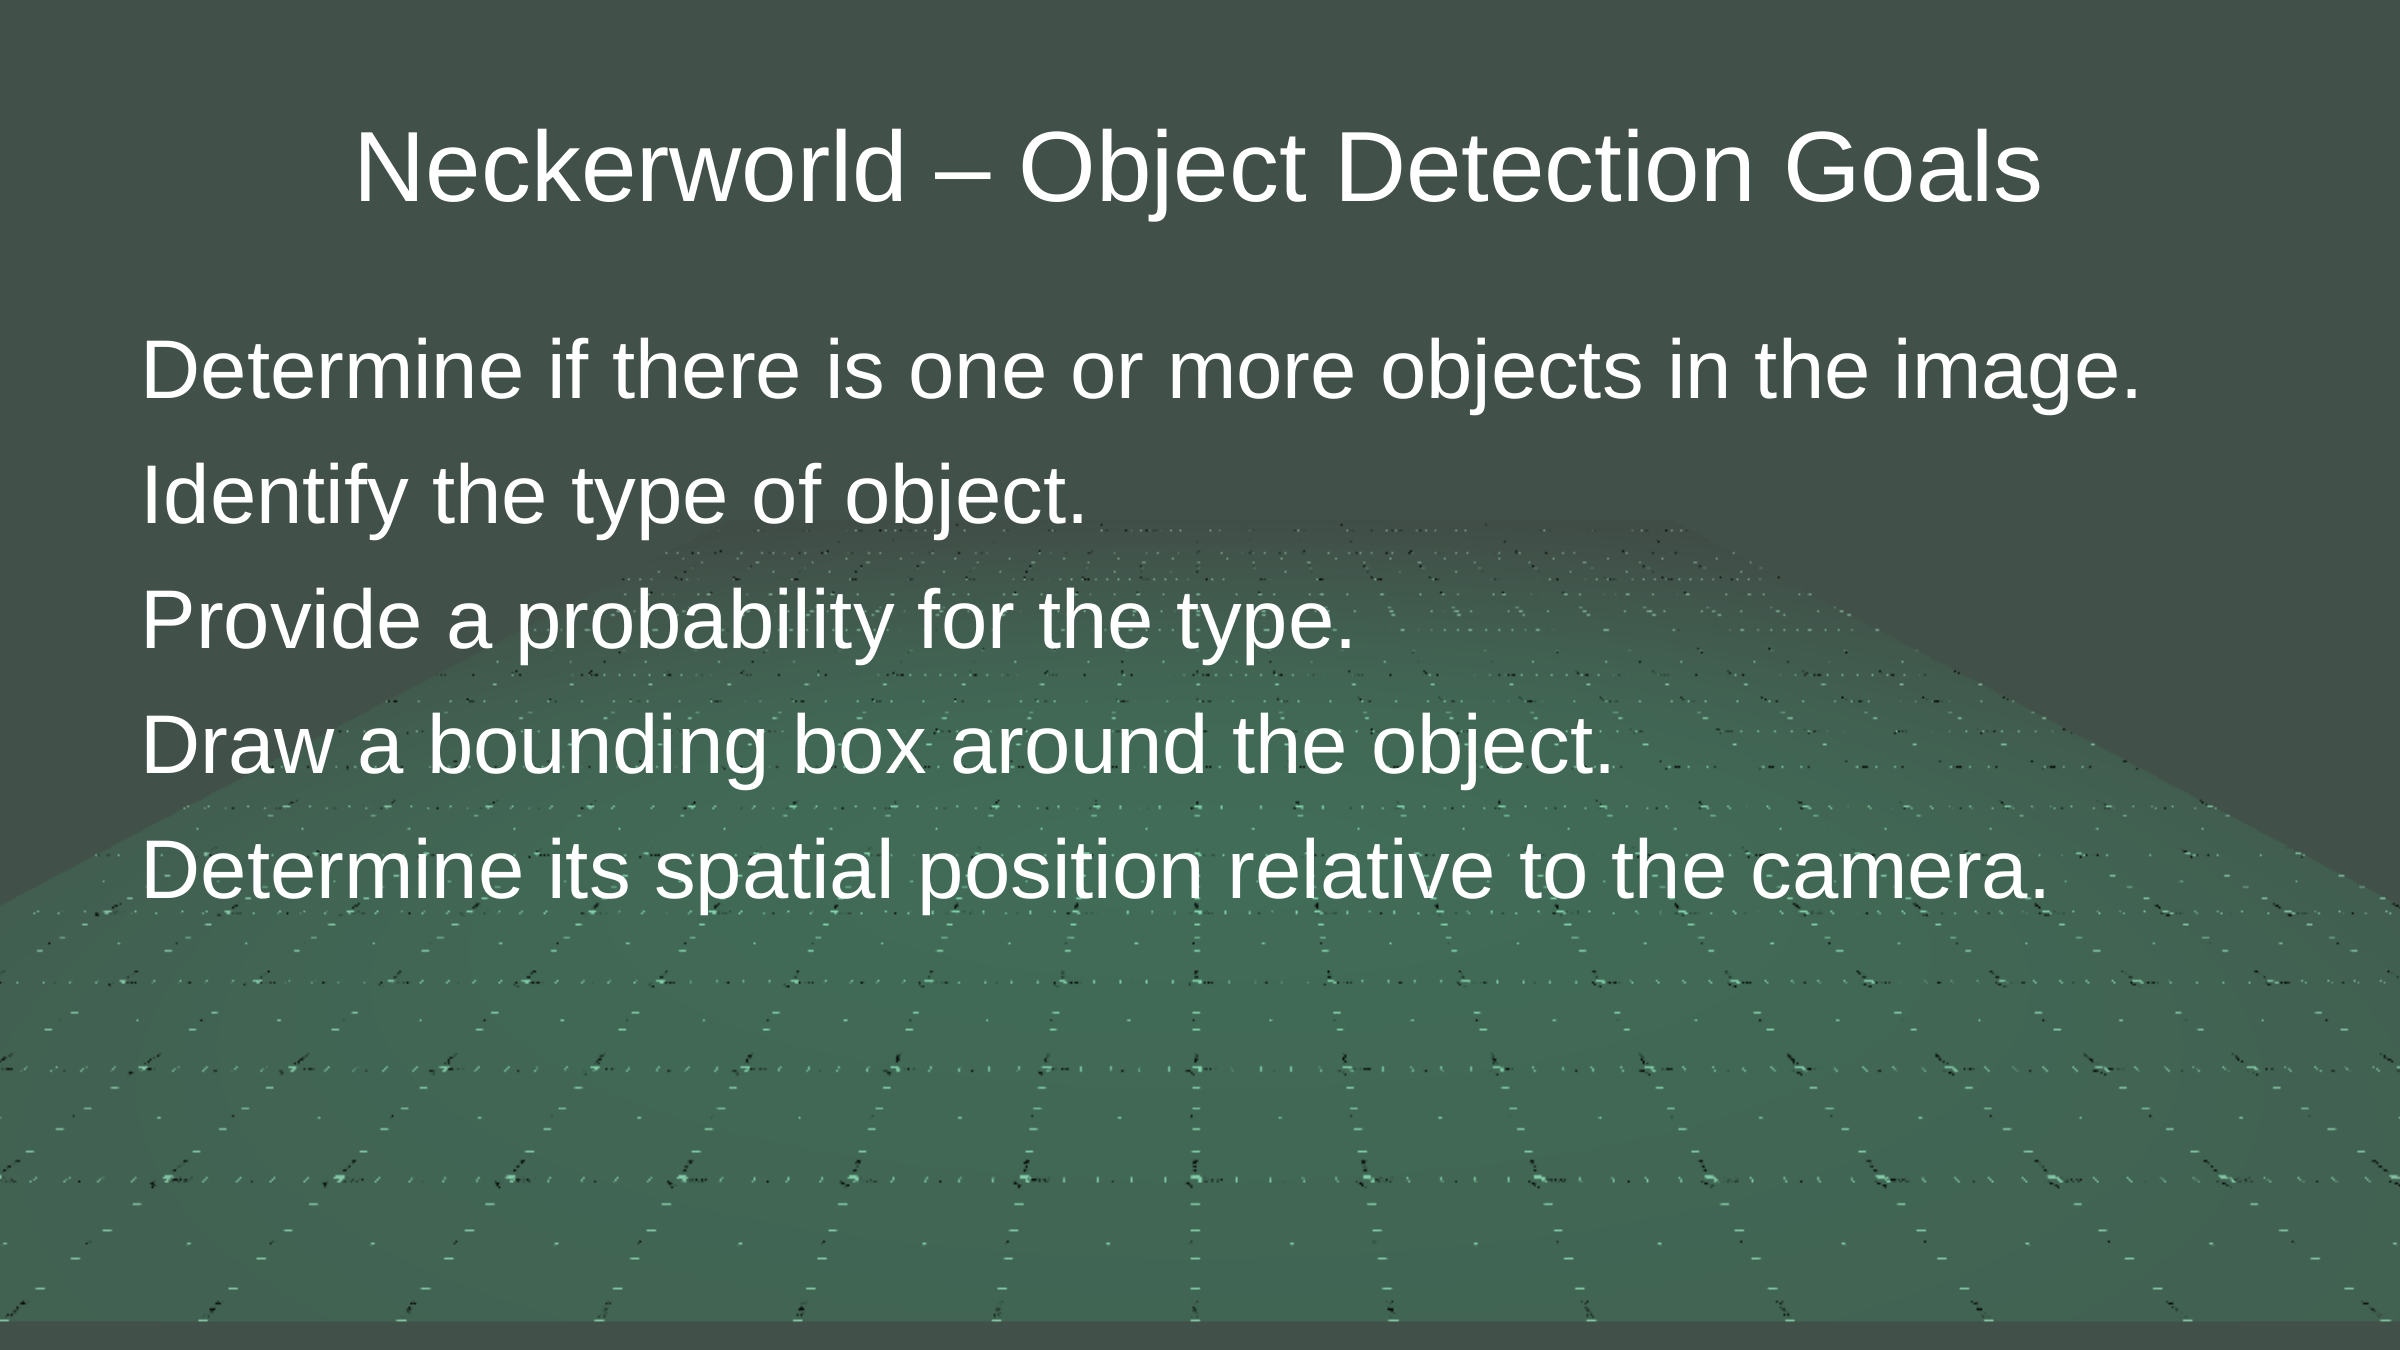

# Neckerworld – Object Detection Goals
Determine if there is one or more objects in the image.
Identify the type of object.
Provide a probability for the type.
Draw a bounding box around the object.
Determine its spatial position relative to the camera.